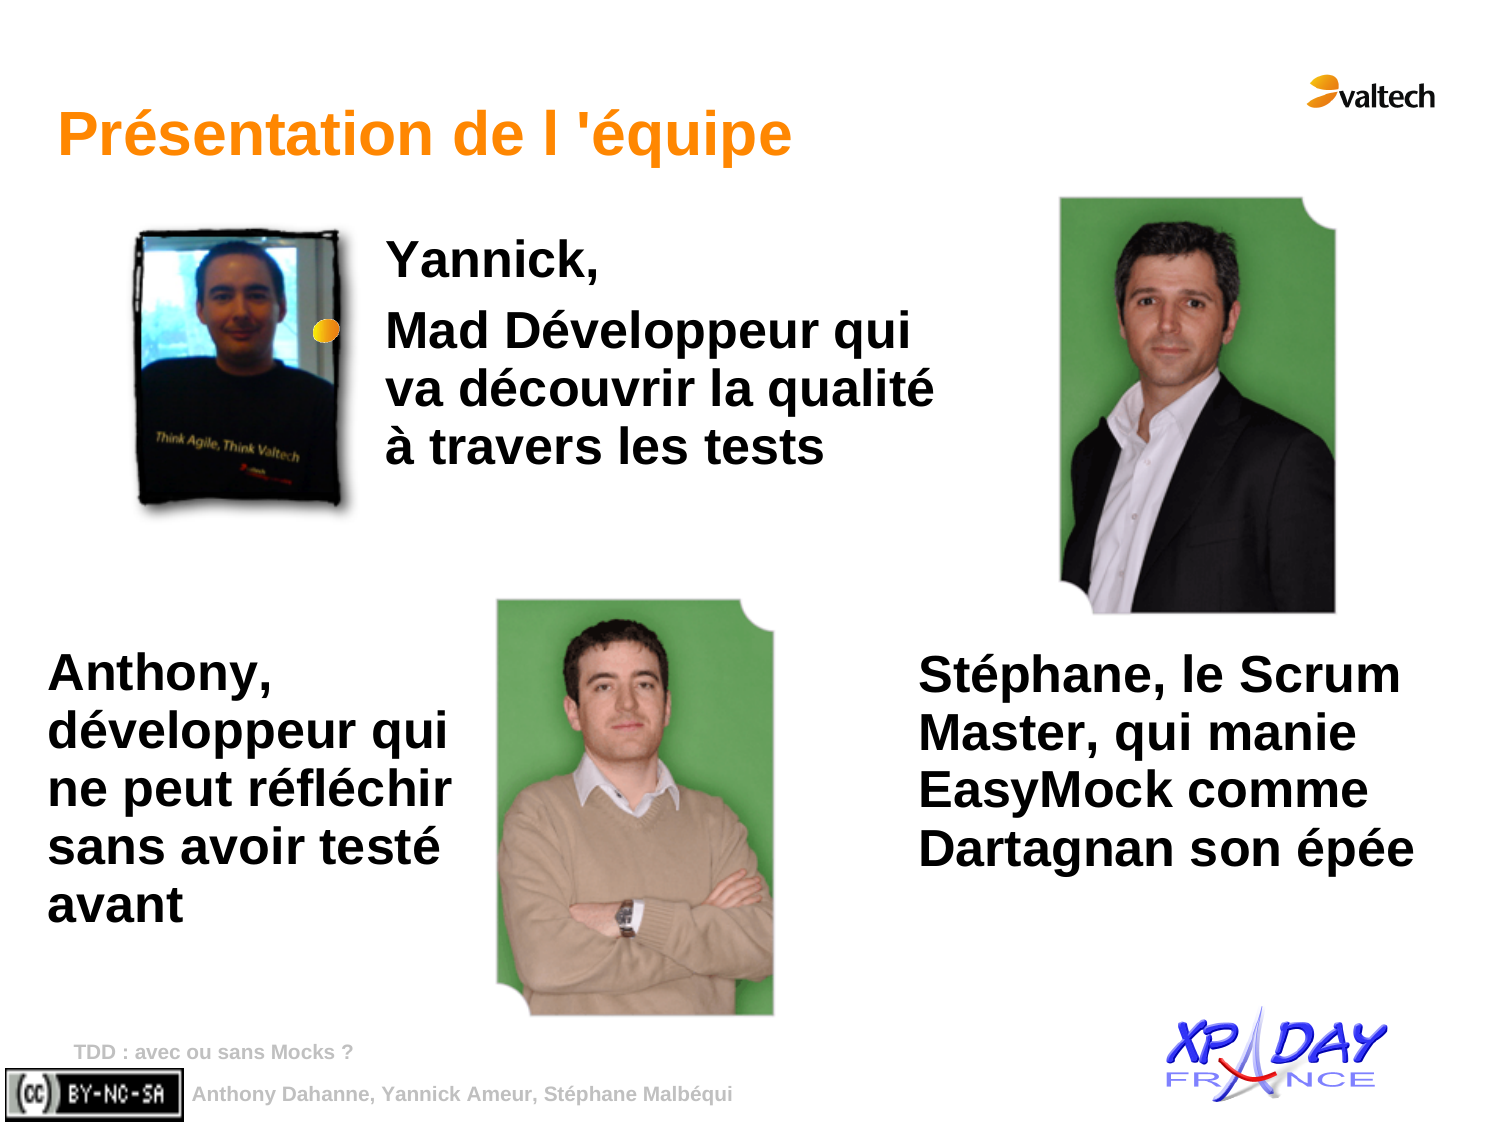

# Présentation de l 'équipe
Yannick,
Mad Développeur qui va découvrir la qualité à travers les tests
Anthony, développeur qui ne peut réfléchir sans avoir testé avant
Stéphane, le Scrum Master, qui manie EasyMock comme Dartagnan son épée
TDD : avec ou sans Mocks ?
2